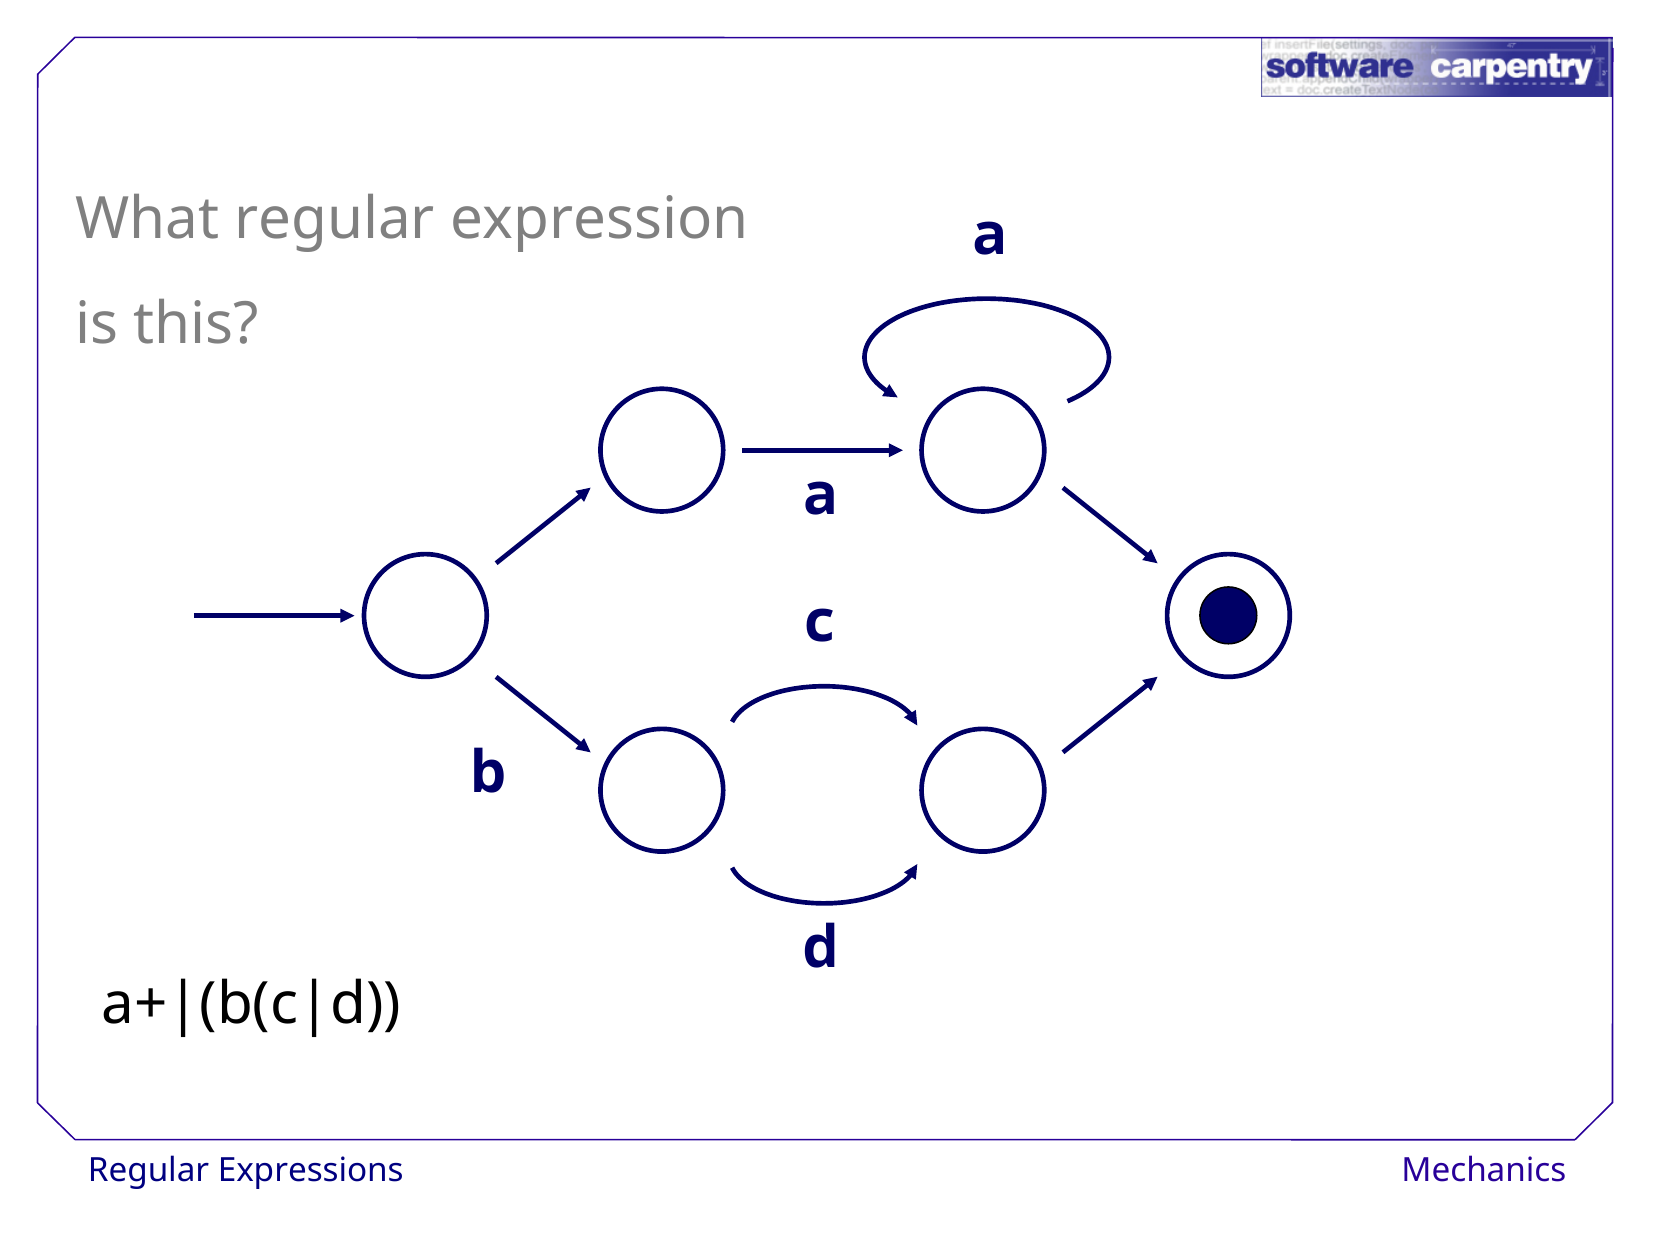

What regular expression
is this?
a
a
c
b
d
a+|(b(c|d))